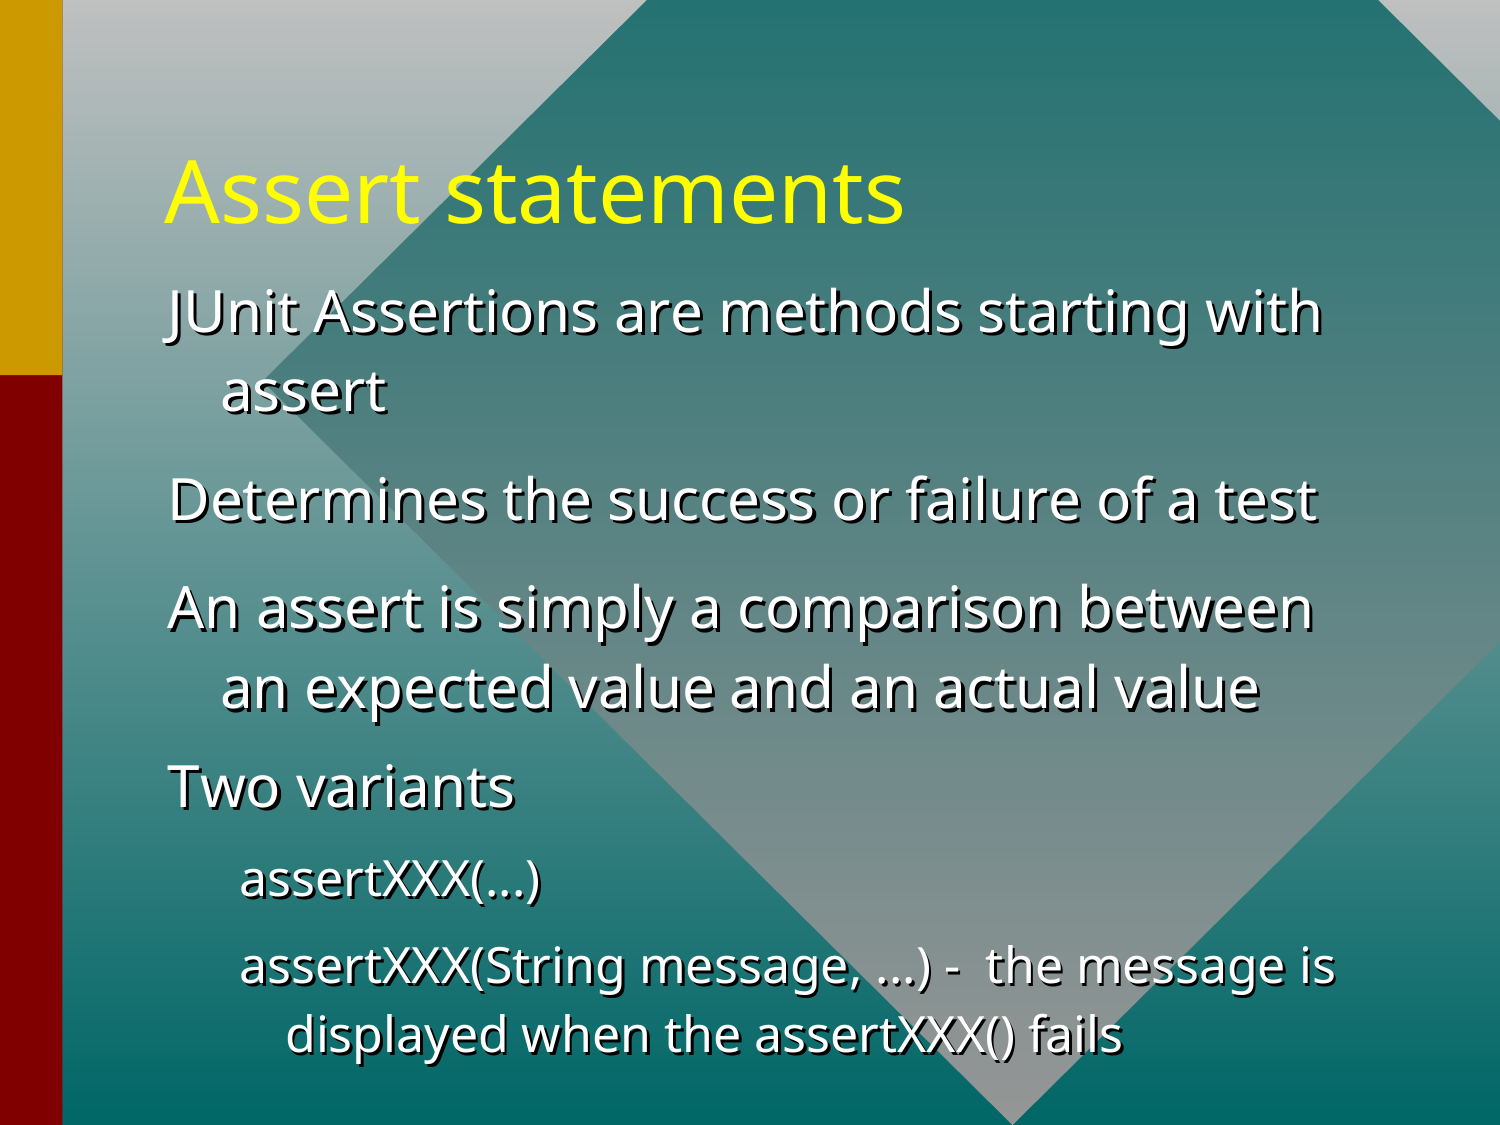

# Assert statements
JUnit Assertions are methods starting with assert
Determines the success or failure of a test
An assert is simply a comparison between an expected value and an actual value
Two variants
assertXXX(...)
assertXXX(String message, ...) - the message is displayed when the assertXXX() fails